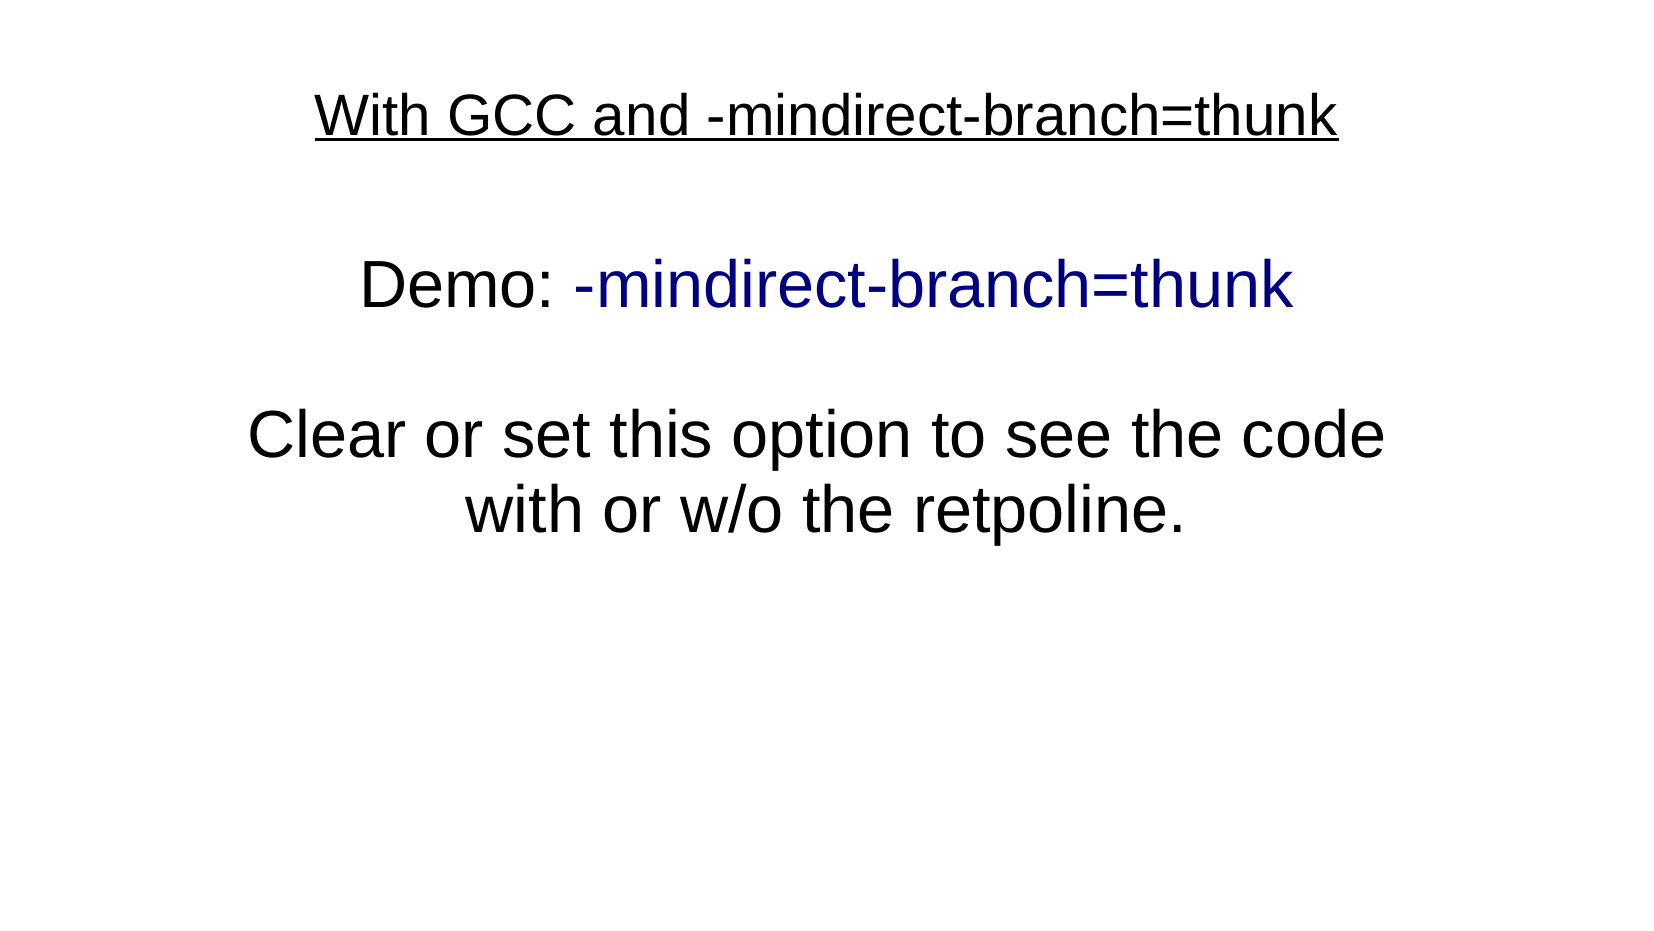

# With GCC and -mindirect-branch=thunk
Demo: -mindirect-branch=thunk
Clear or set this option to see the code
with or w/o the retpoline.